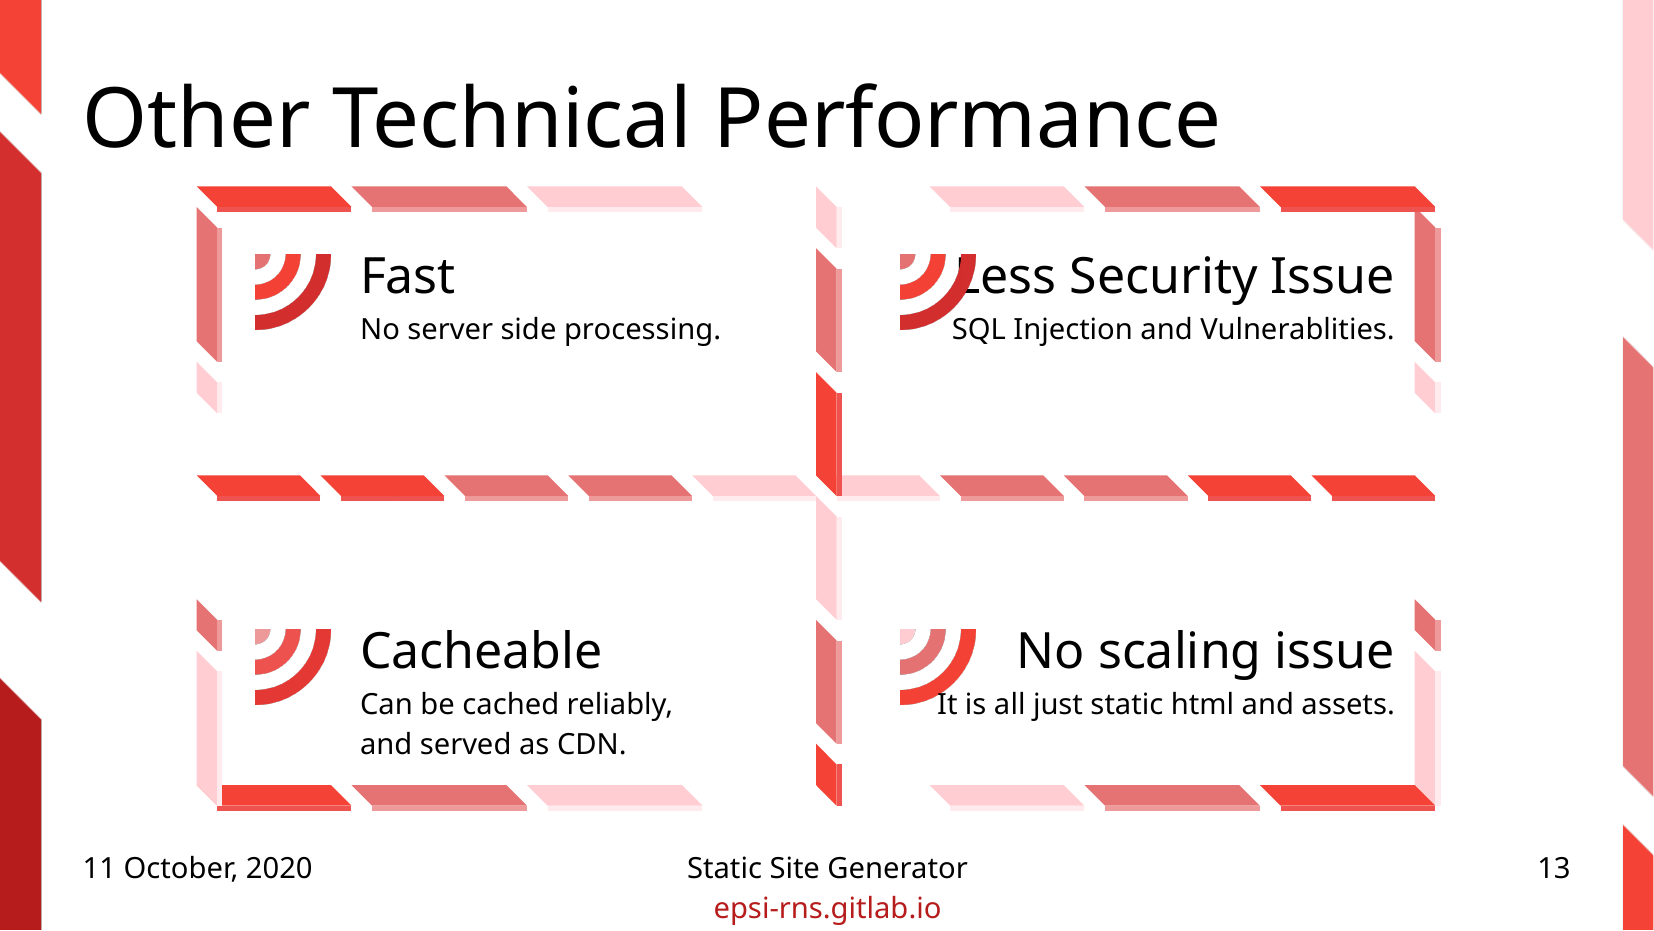

# Other Technical Performance
Less Security Issue
SQL Injection and Vulnerablities.
Fast
No server side processing.
No scaling issue
It is all just static html and assets.
Cacheable
Can be cached reliably,
and served as CDN.
11 October, 2020
Static Site Generator
13